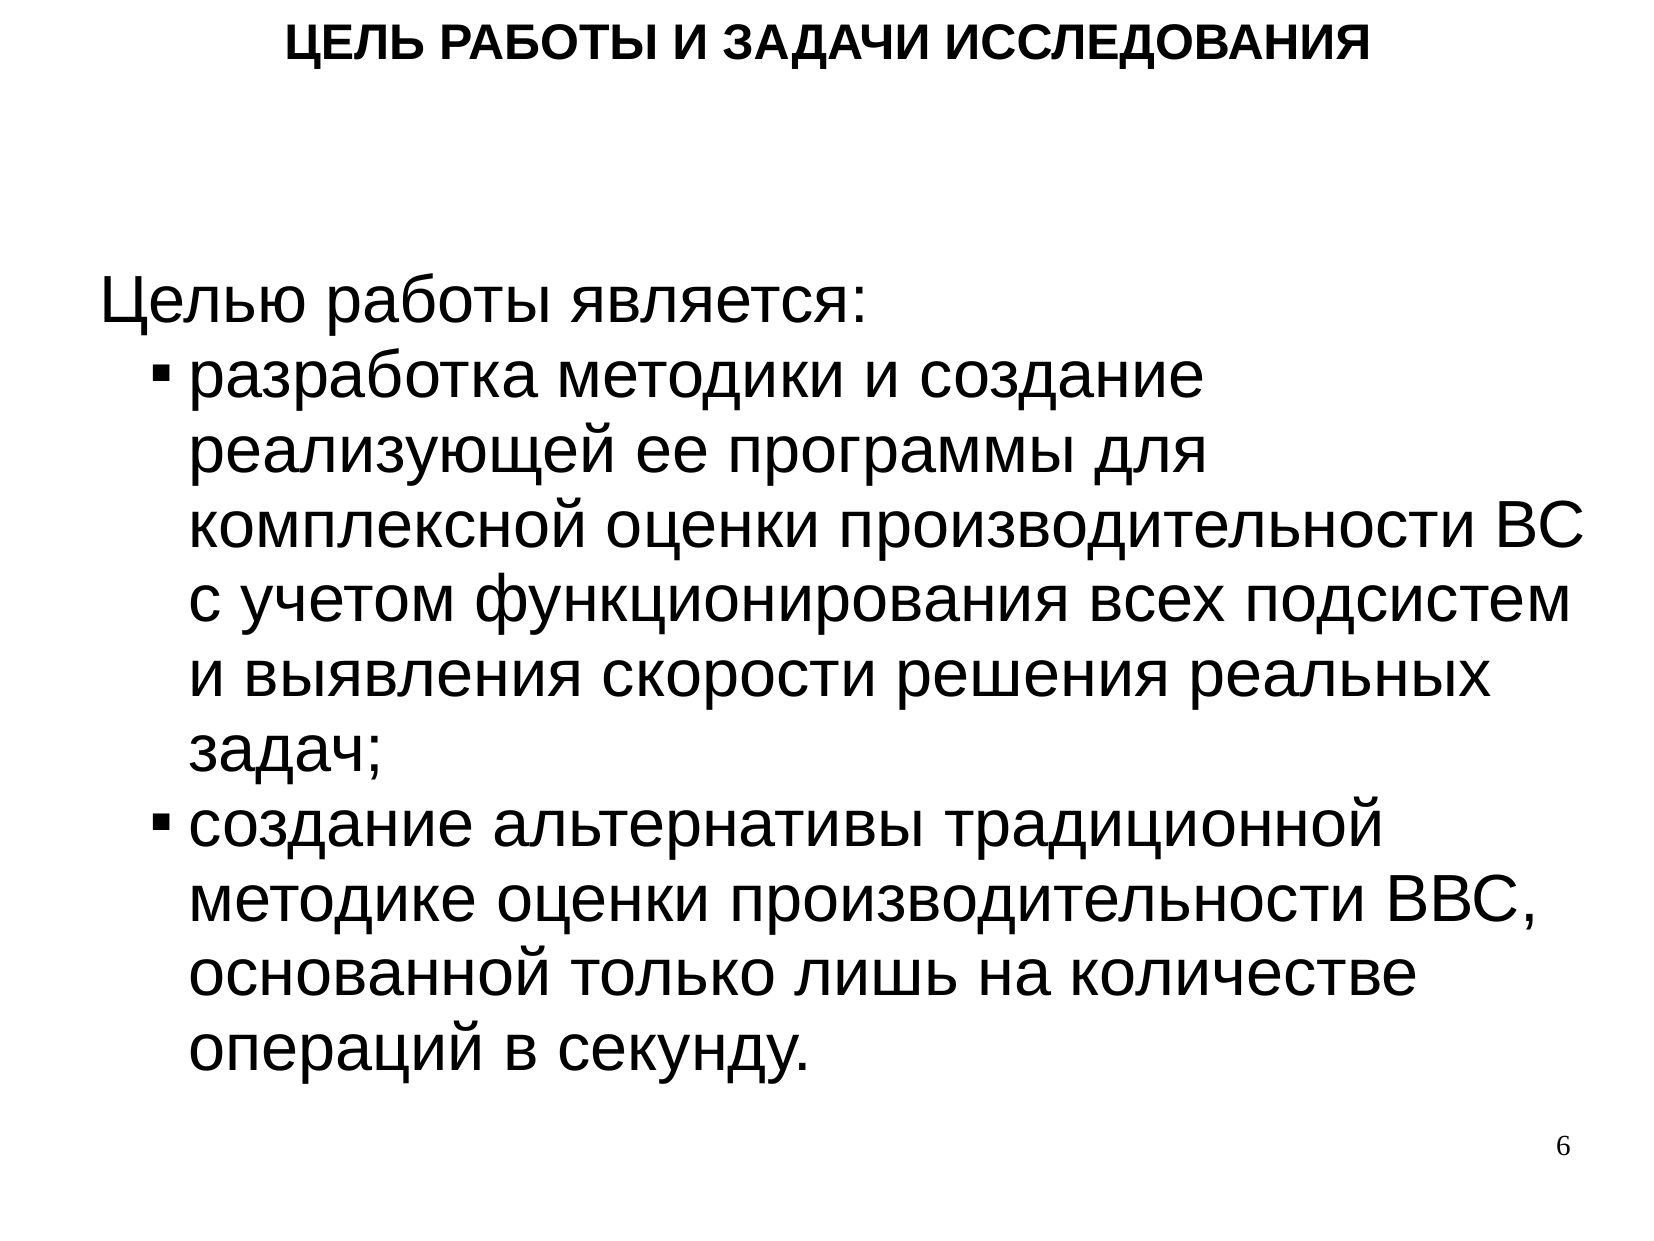

# ЦЕЛЬ РАБОТЫ И ЗАДАЧИ ИССЛЕДОВАНИЯ
Целью работы является:
разработка методики и создание реализующей ее программы для комплексной оценки производительности ВС с учетом функционирования всех подсистем и выявления скорости решения реальных задач;
создание альтернативы традиционной методике оценки производительности ВВС, основанной только лишь на количестве
операций в секунду.
6